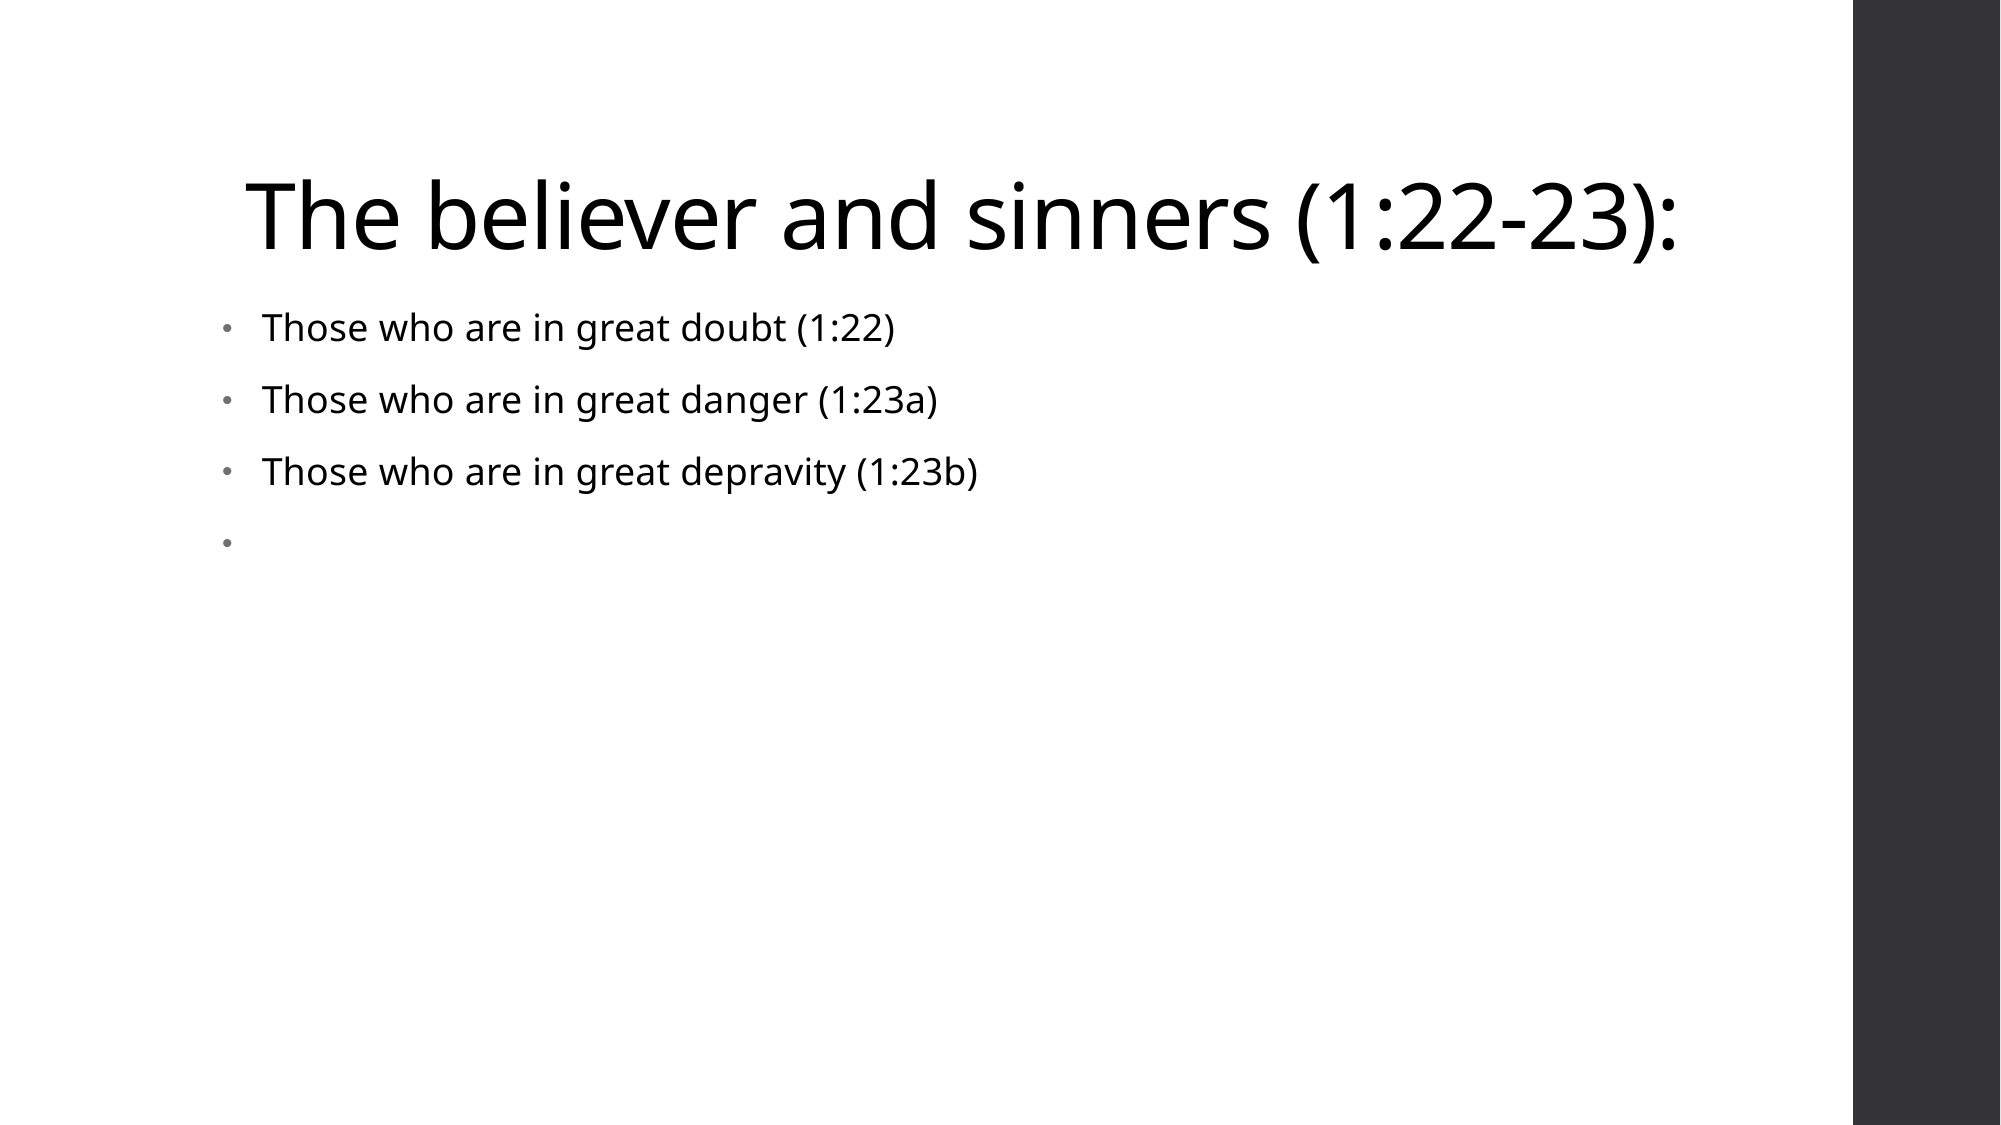

# The believer and sinners (1:22-23):
 Those who are in great doubt (1:22)
 Those who are in great danger (1:23a)
 Those who are in great depravity (1:23b)